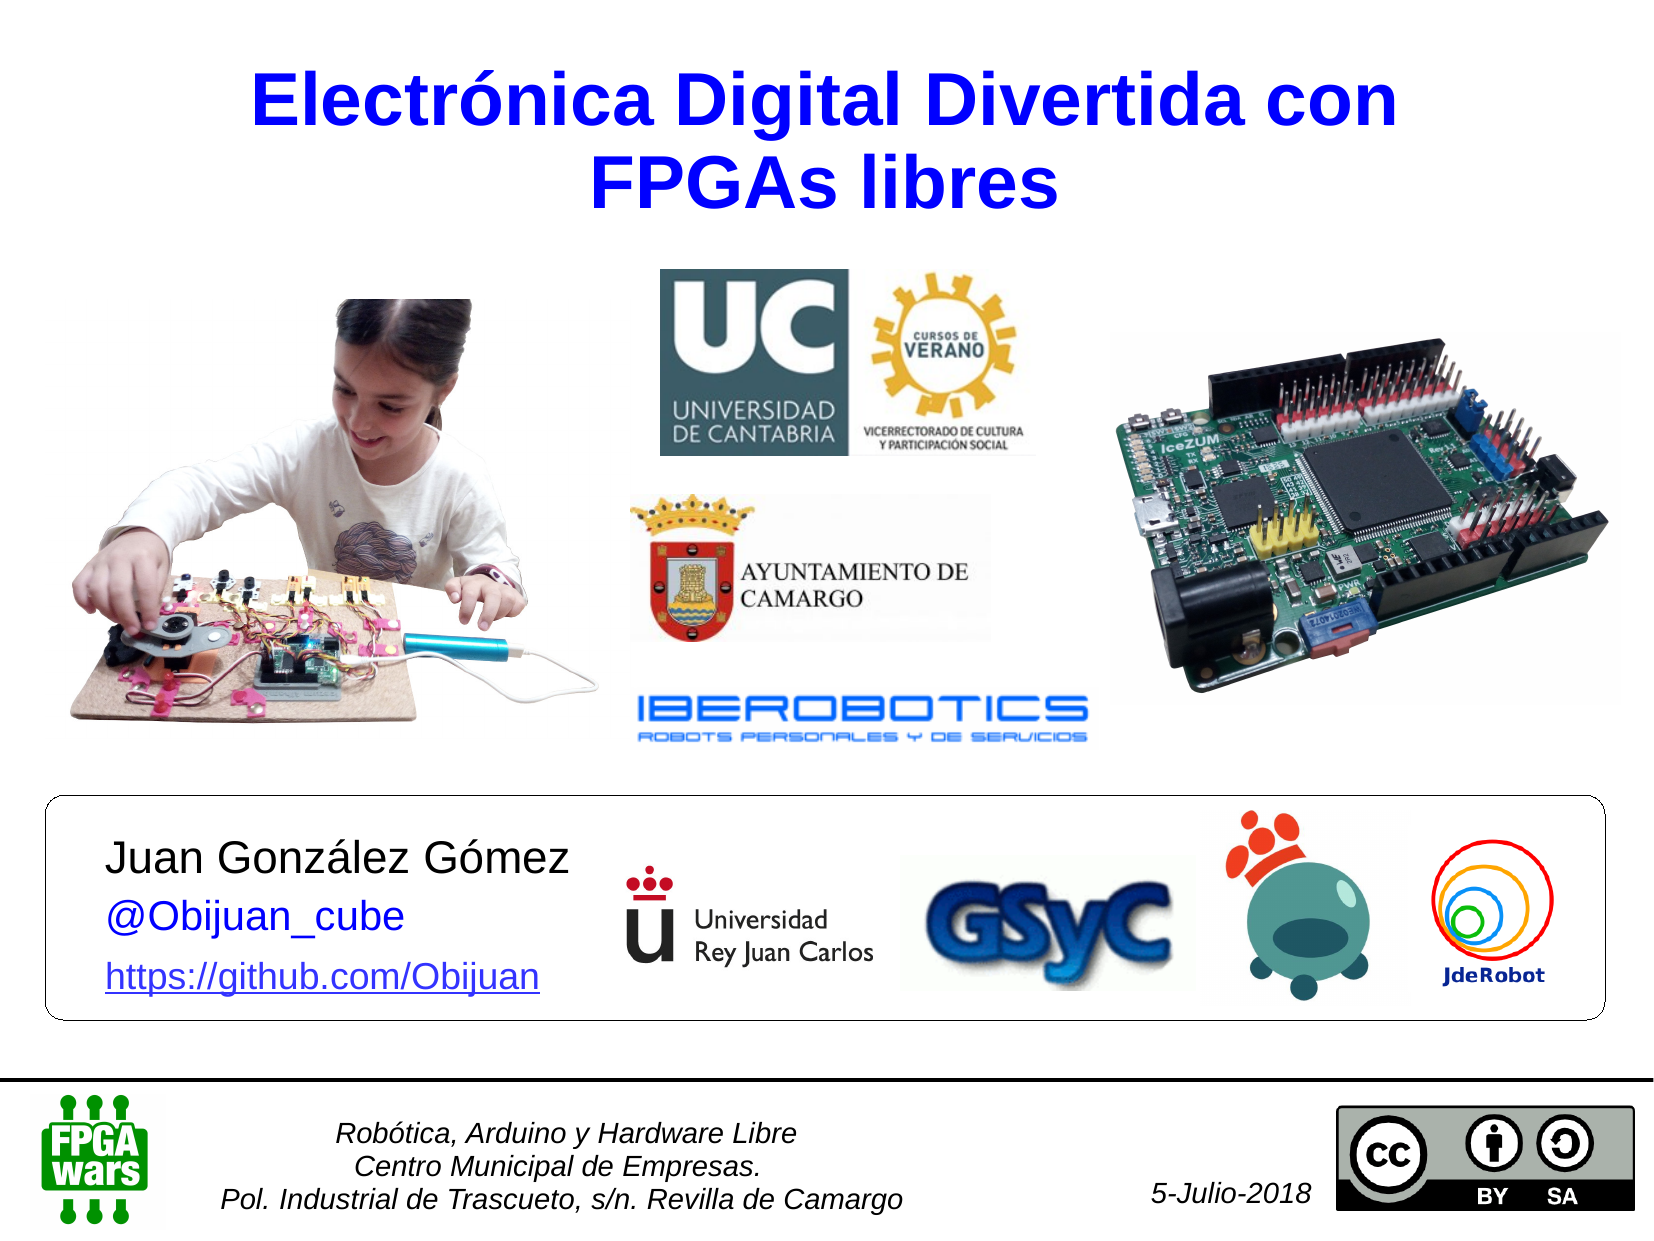

# Electrónica Digital Divertida con FPGAs libres
Juan González Gómez
@Obijuan_cube
https://github.com/Obijuan
 Robótica, Arduino y Hardware Libre
Centro Municipal de Empresas.
Pol. Industrial de Trascueto, s/n. Revilla de Camargo
5-Julio-2018